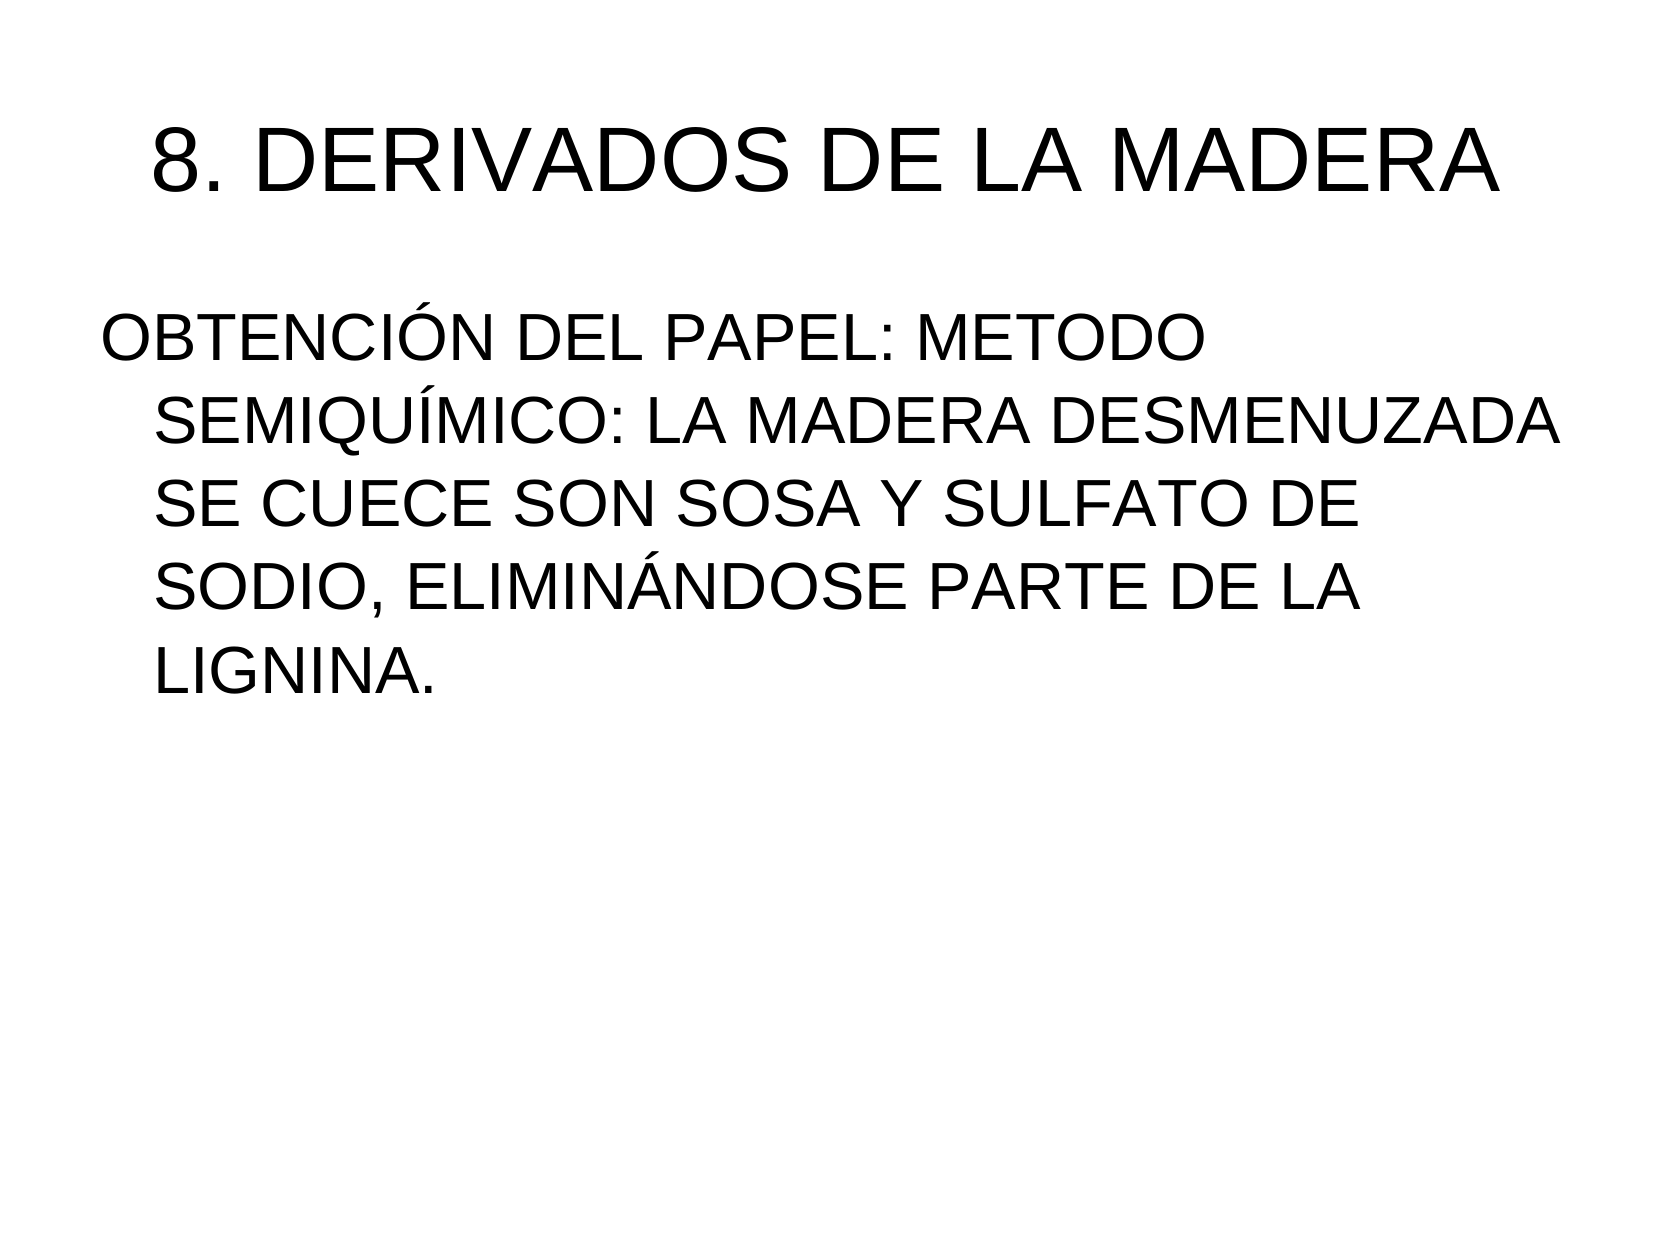

# 8. DERIVADOS DE LA MADERA
OBTENCIÓN DEL PAPEL: METODO SEMIQUÍMICO: LA MADERA DESMENUZADA SE CUECE SON SOSA Y SULFATO DE SODIO, ELIMINÁNDOSE PARTE DE LA LIGNINA.